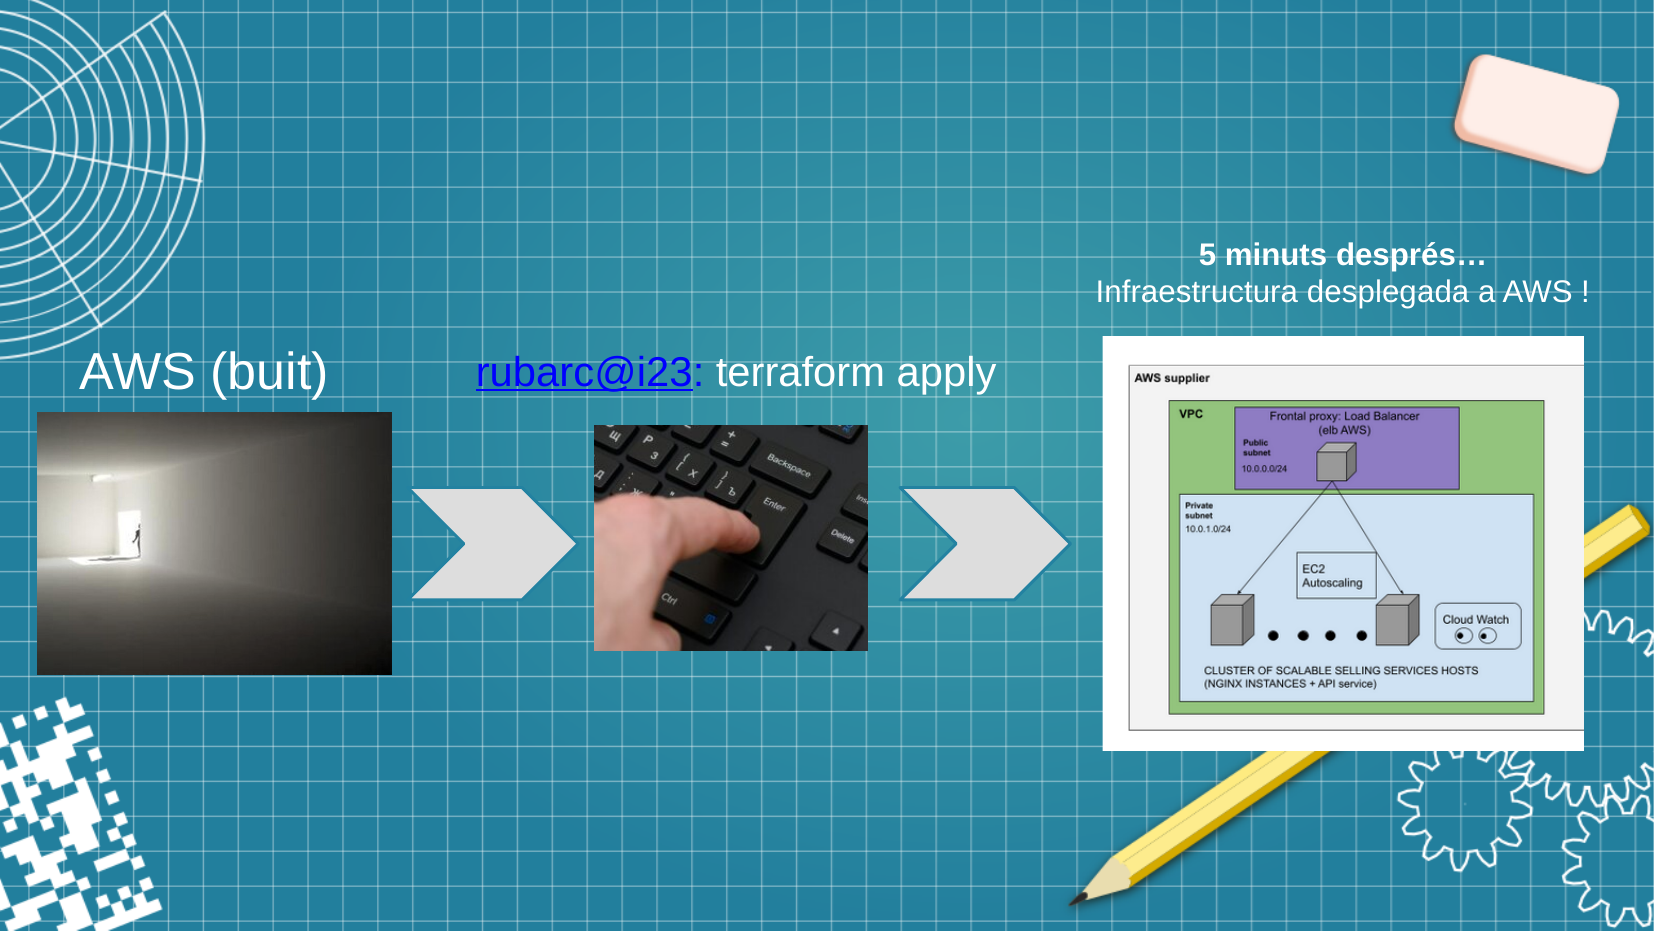

5 minuts després…
Infraestructura desplegada a AWS !
AWS (buit)
rubarc@i23: terraform apply